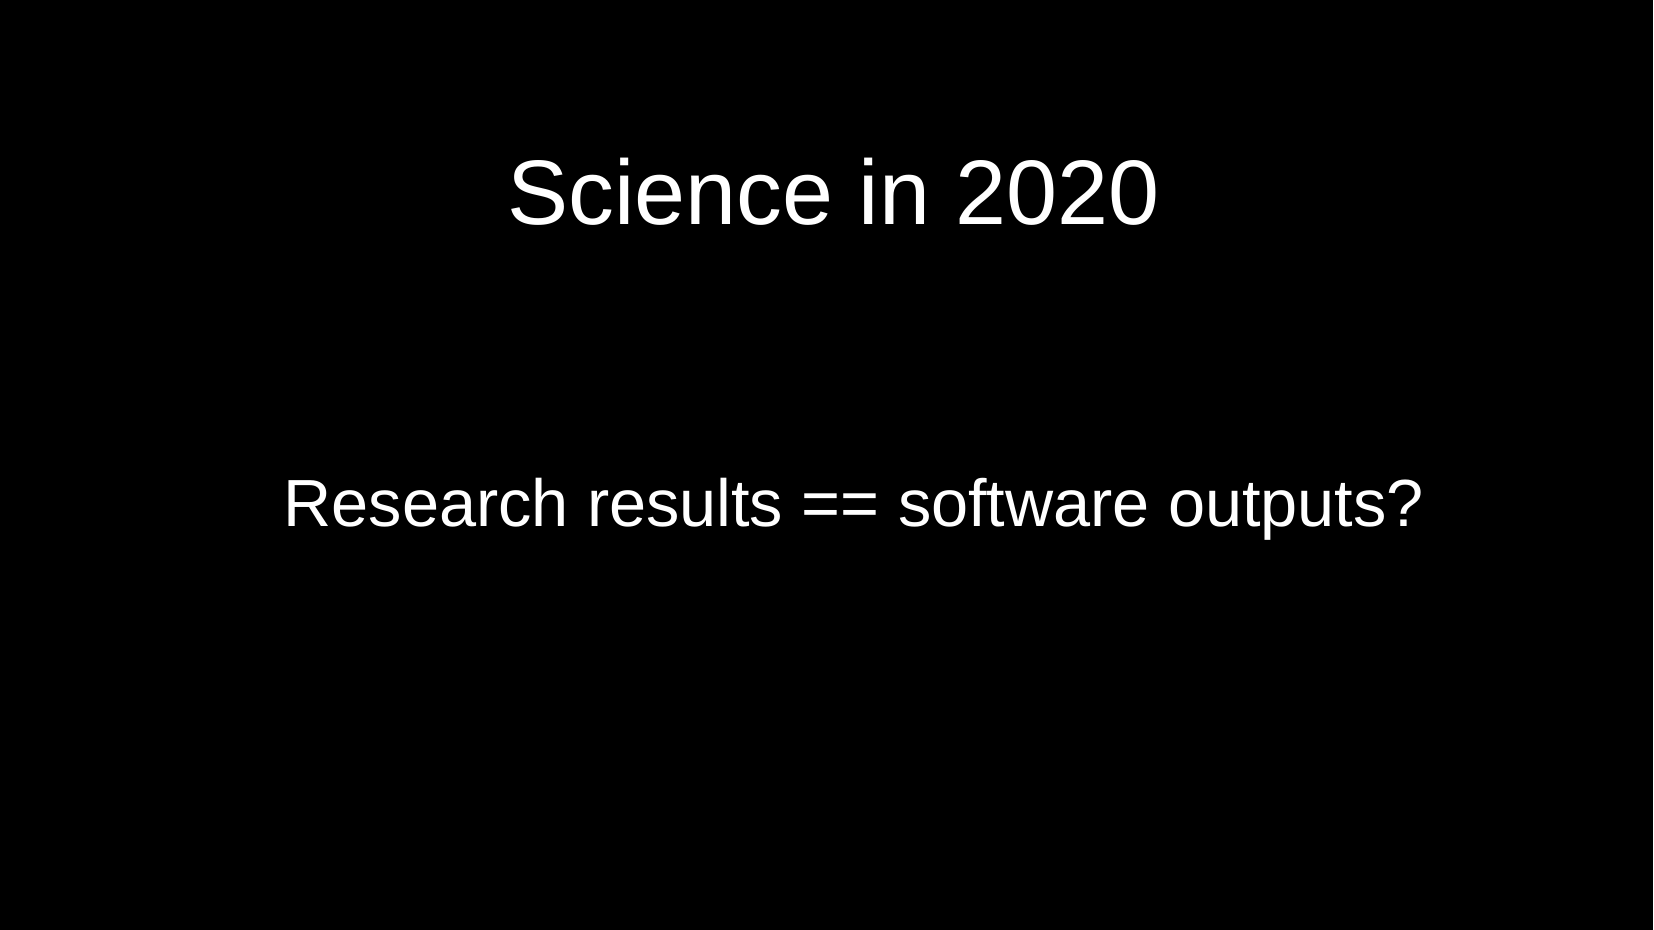

# Science in 2020
Research results == software outputs?